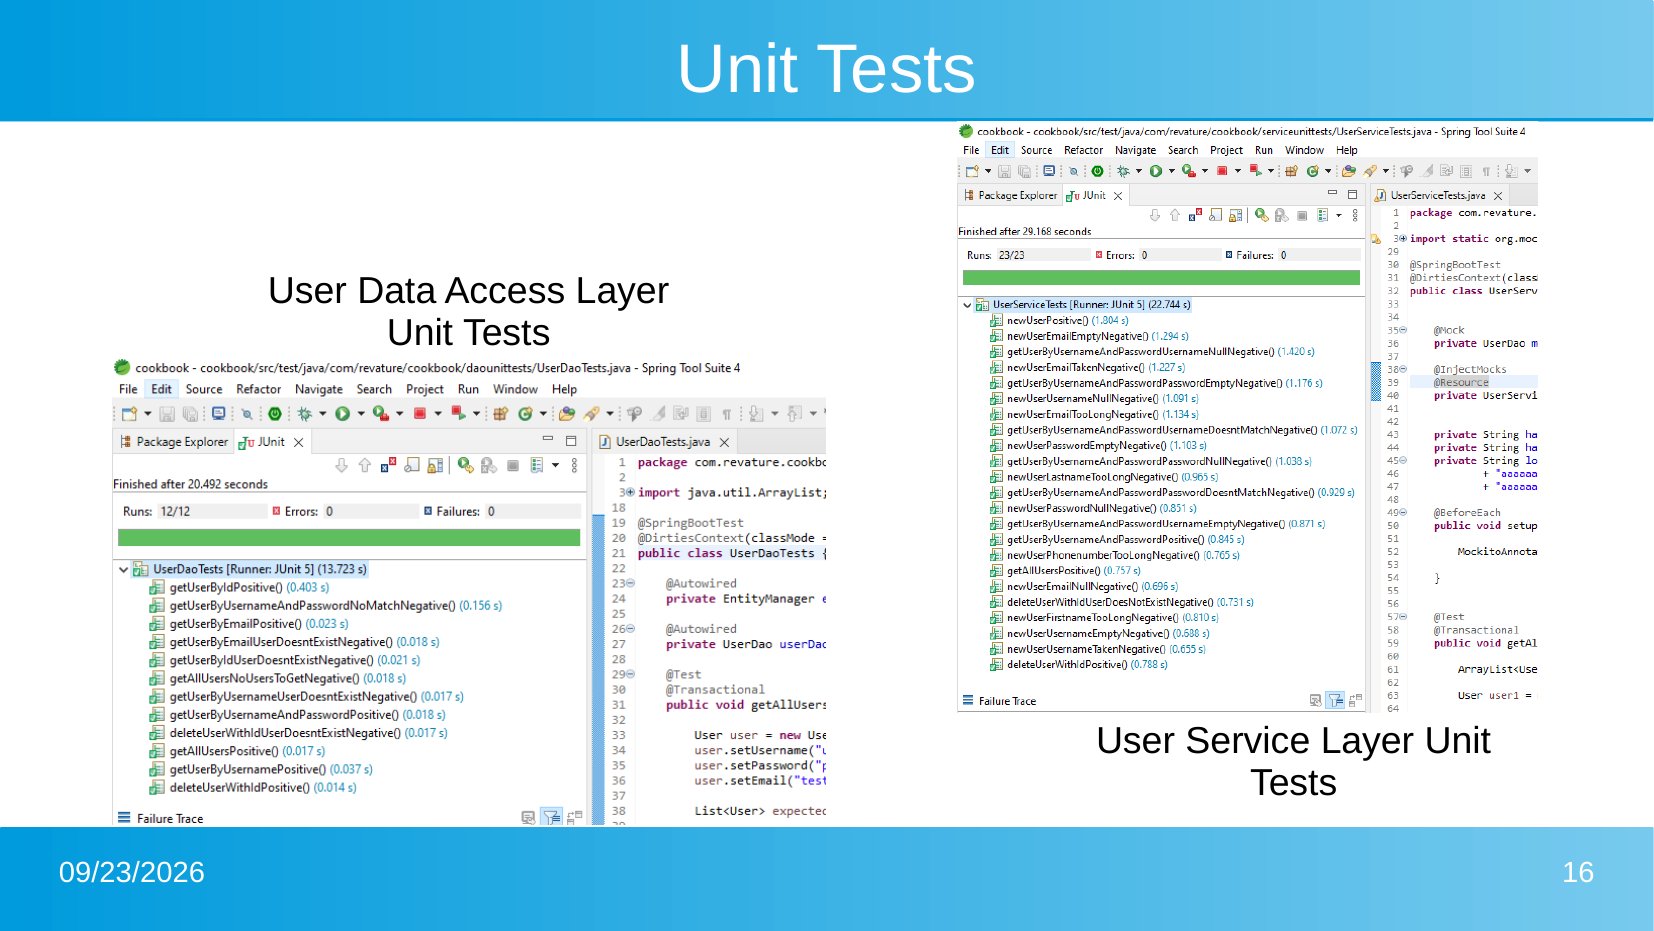

# Unit Tests
User Data Access Layer Unit Tests
User Service Layer Unit Tests
16